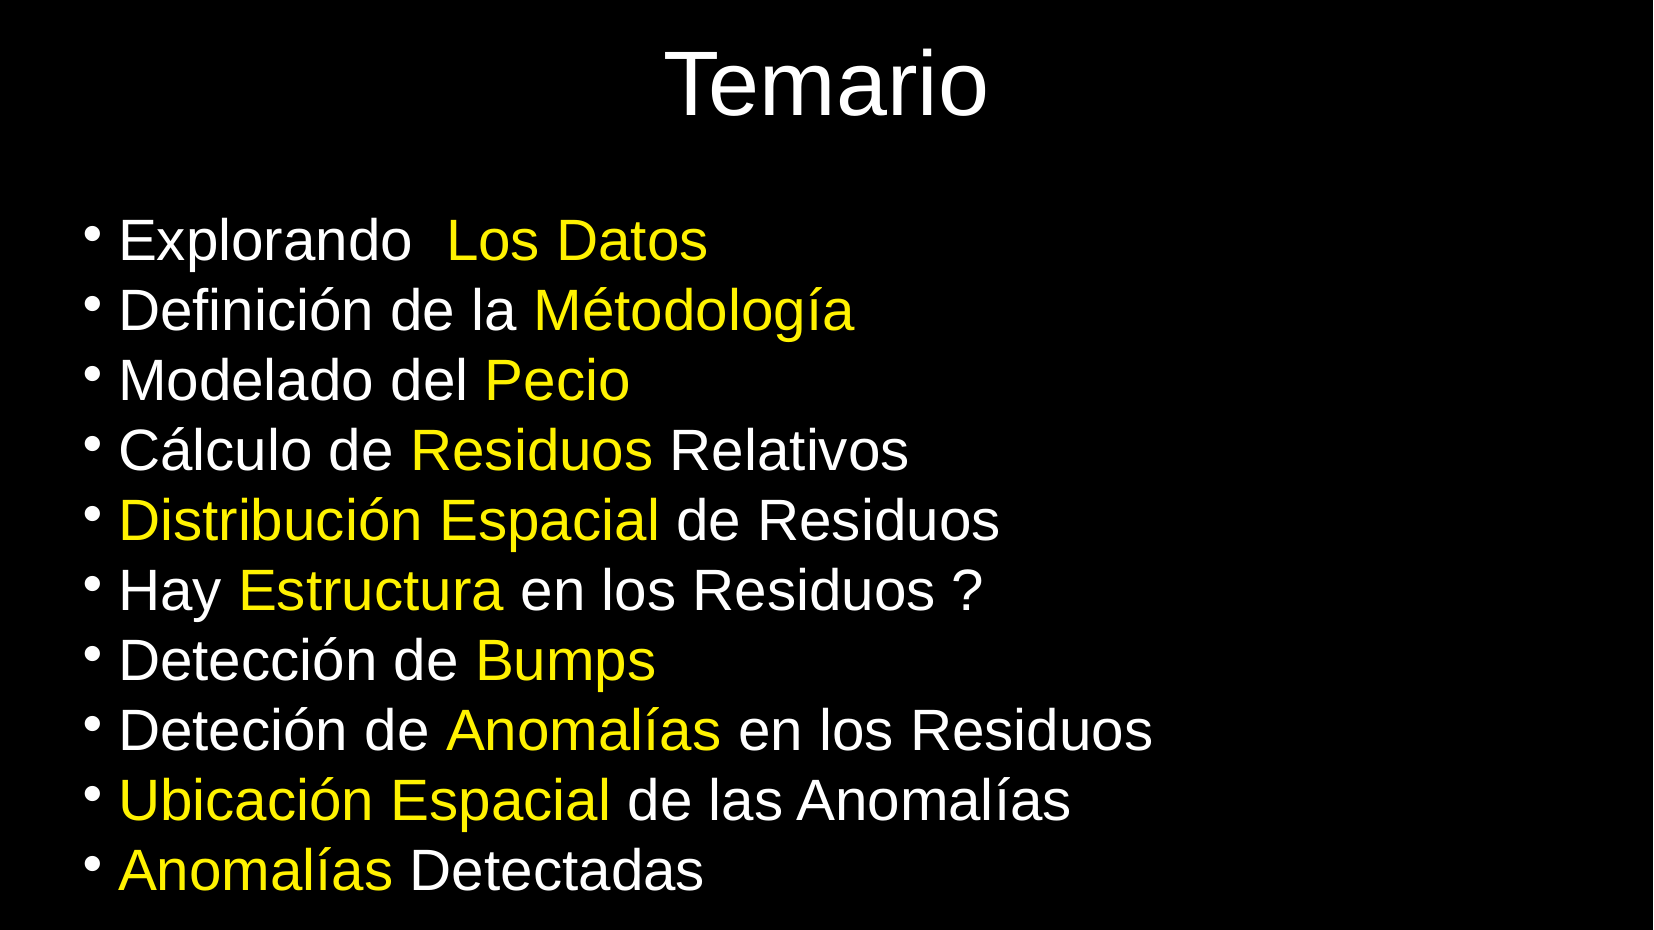

Temario
Explorando Los Datos
Definición de la Métodología
Modelado del Pecio
Cálculo de Residuos Relativos
Distribución Espacial de Residuos
Hay Estructura en los Residuos ?
Detección de Bumps
Deteción de Anomalías en los Residuos
Ubicación Espacial de las Anomalías
Anomalías Detectadas